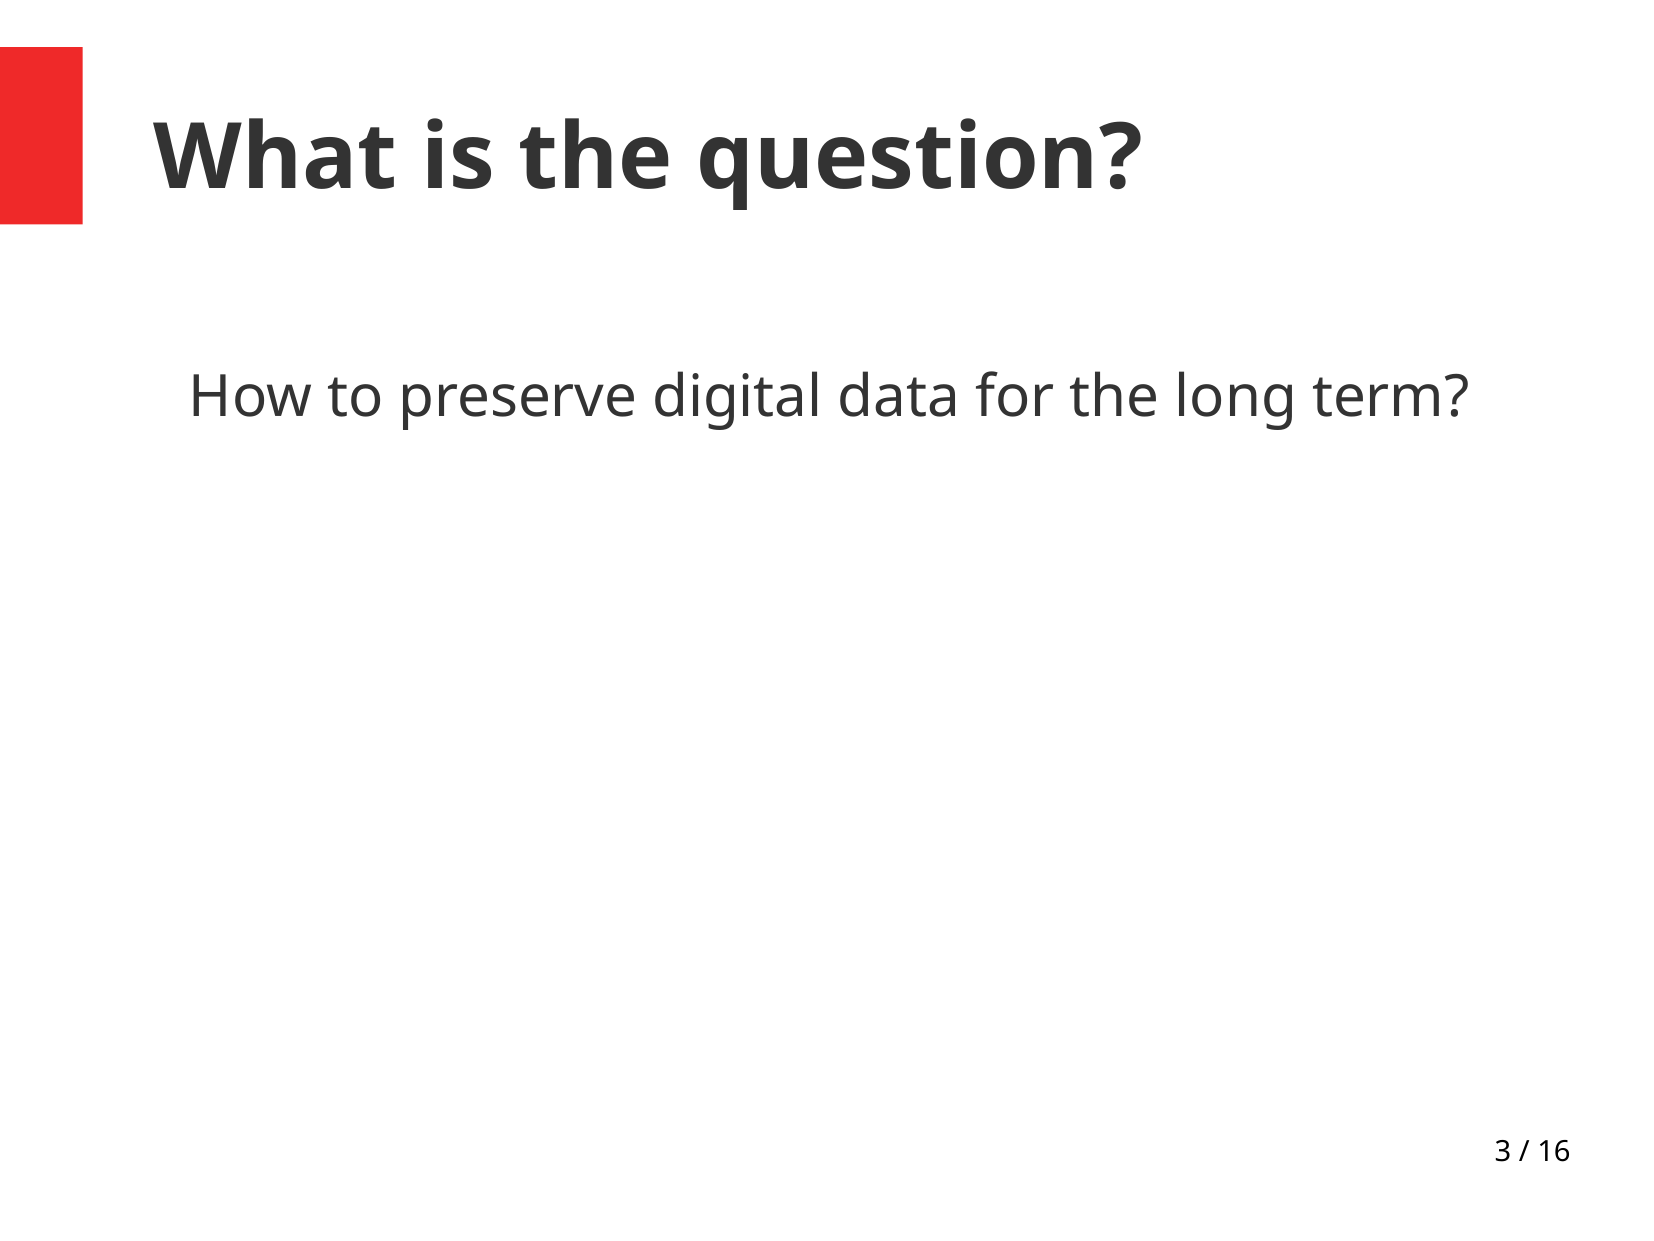

# What is the question?
How to preserve digital data for the long term?
3